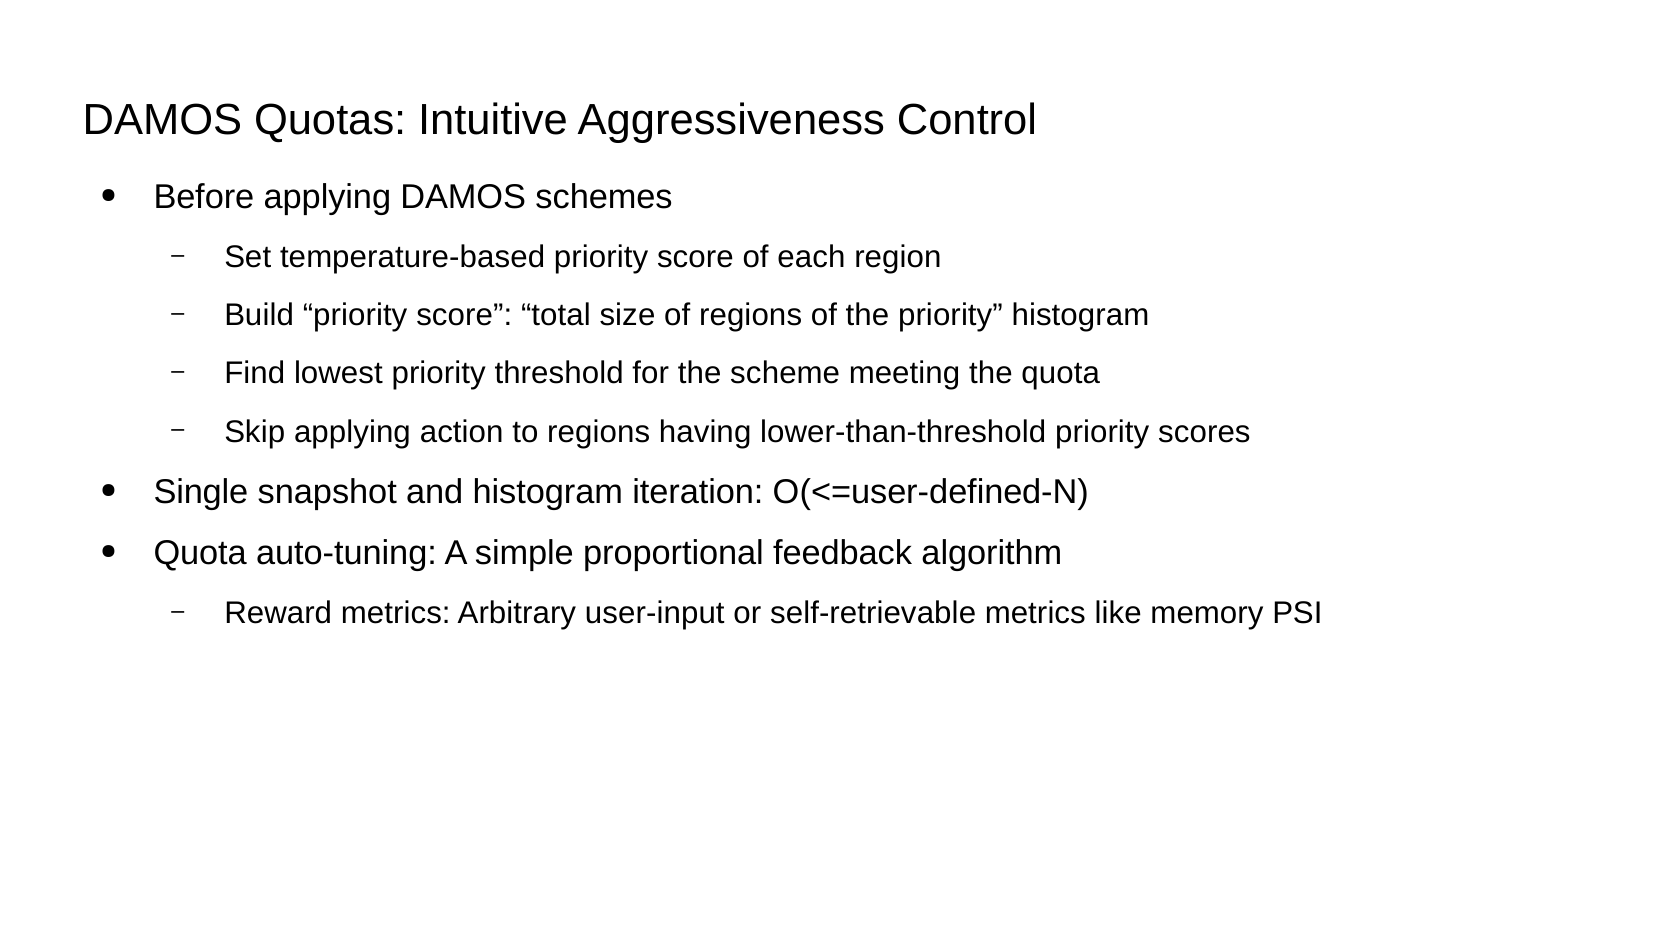

# DAMOS Quotas: Intuitive Aggressiveness Control
Before applying DAMOS schemes
Set temperature-based priority score of each region
Build “priority score”: “total size of regions of the priority” histogram
Find lowest priority threshold for the scheme meeting the quota
Skip applying action to regions having lower-than-threshold priority scores
Single snapshot and histogram iteration: O(<=user-defined-N)
Quota auto-tuning: A simple proportional feedback algorithm
Reward metrics: Arbitrary user-input or self-retrievable metrics like memory PSI